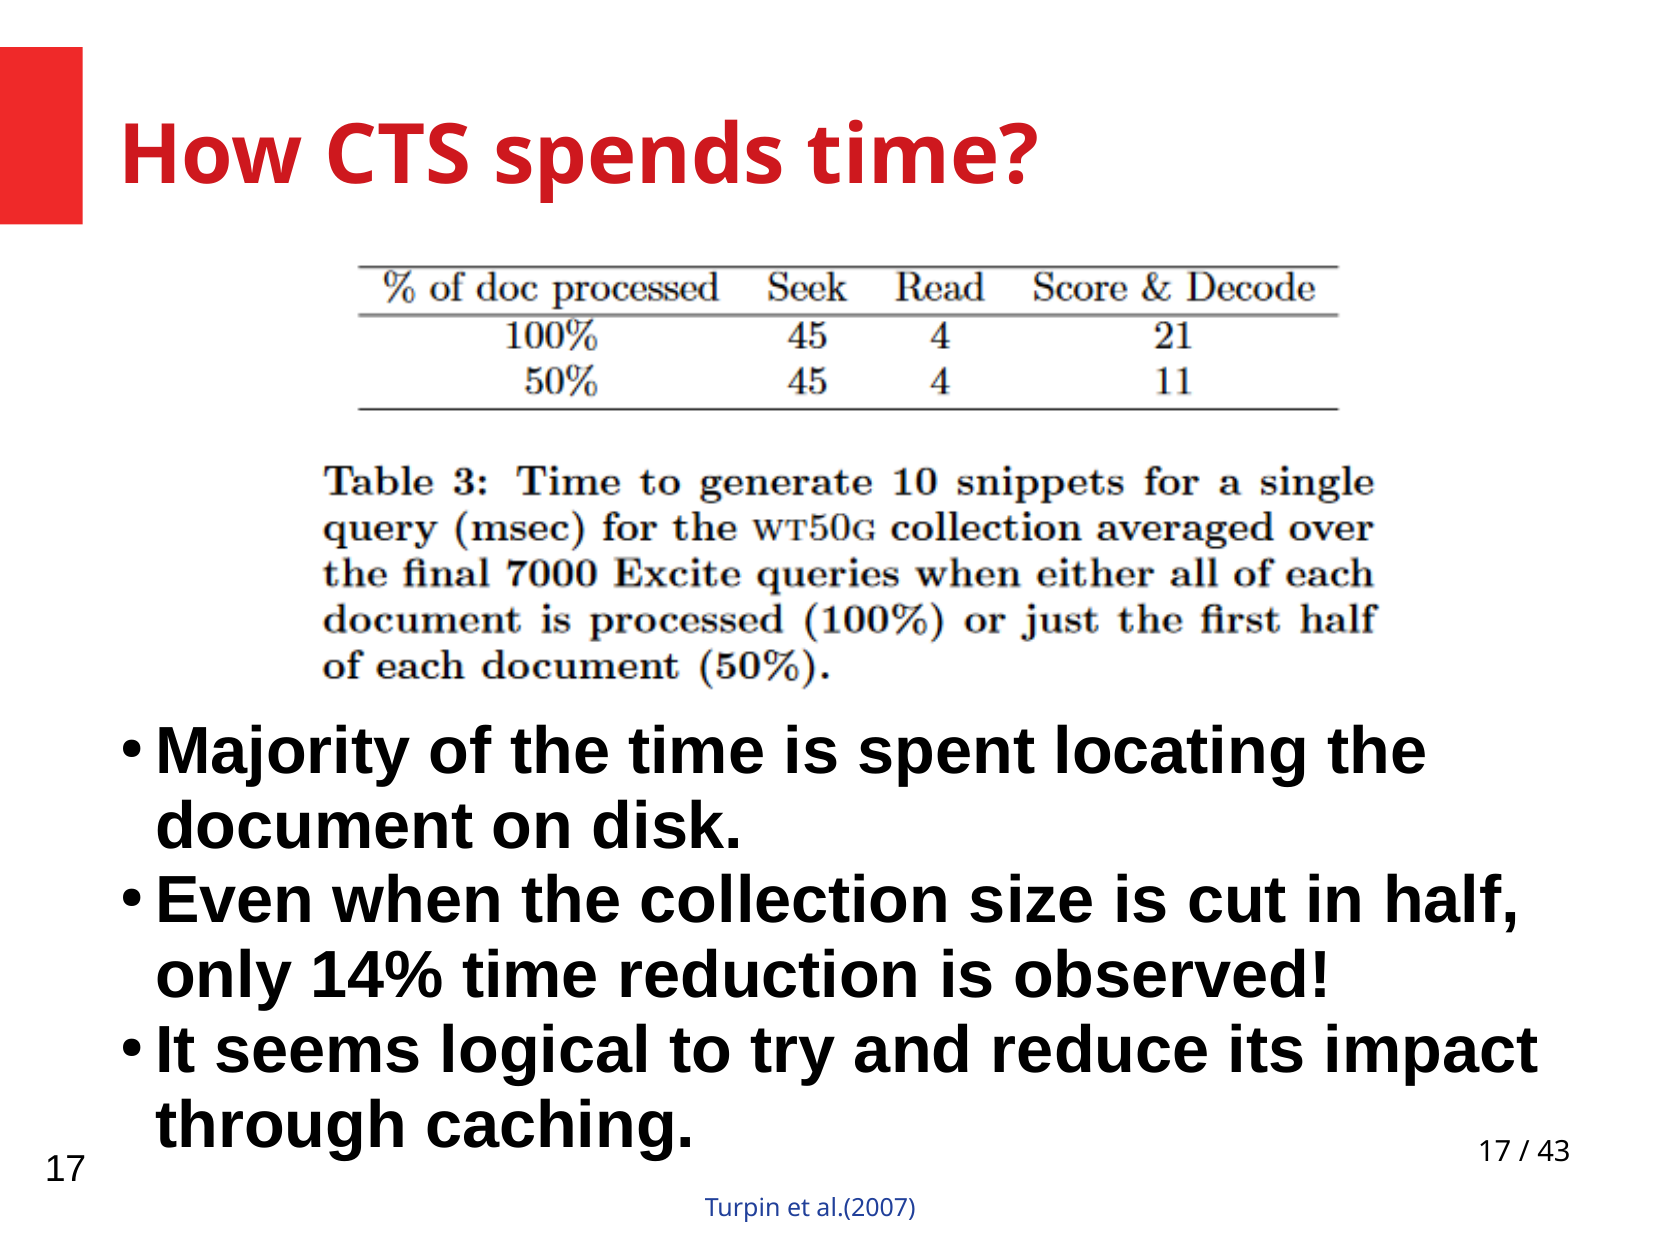

# How CTS spends time?
Majority of the time is spent locating the document on disk.
Even when the collection size is cut in half, only 14% time reduction is observed!
It seems logical to try and reduce its impact through caching.
17
17
Turpin et al.(2007)